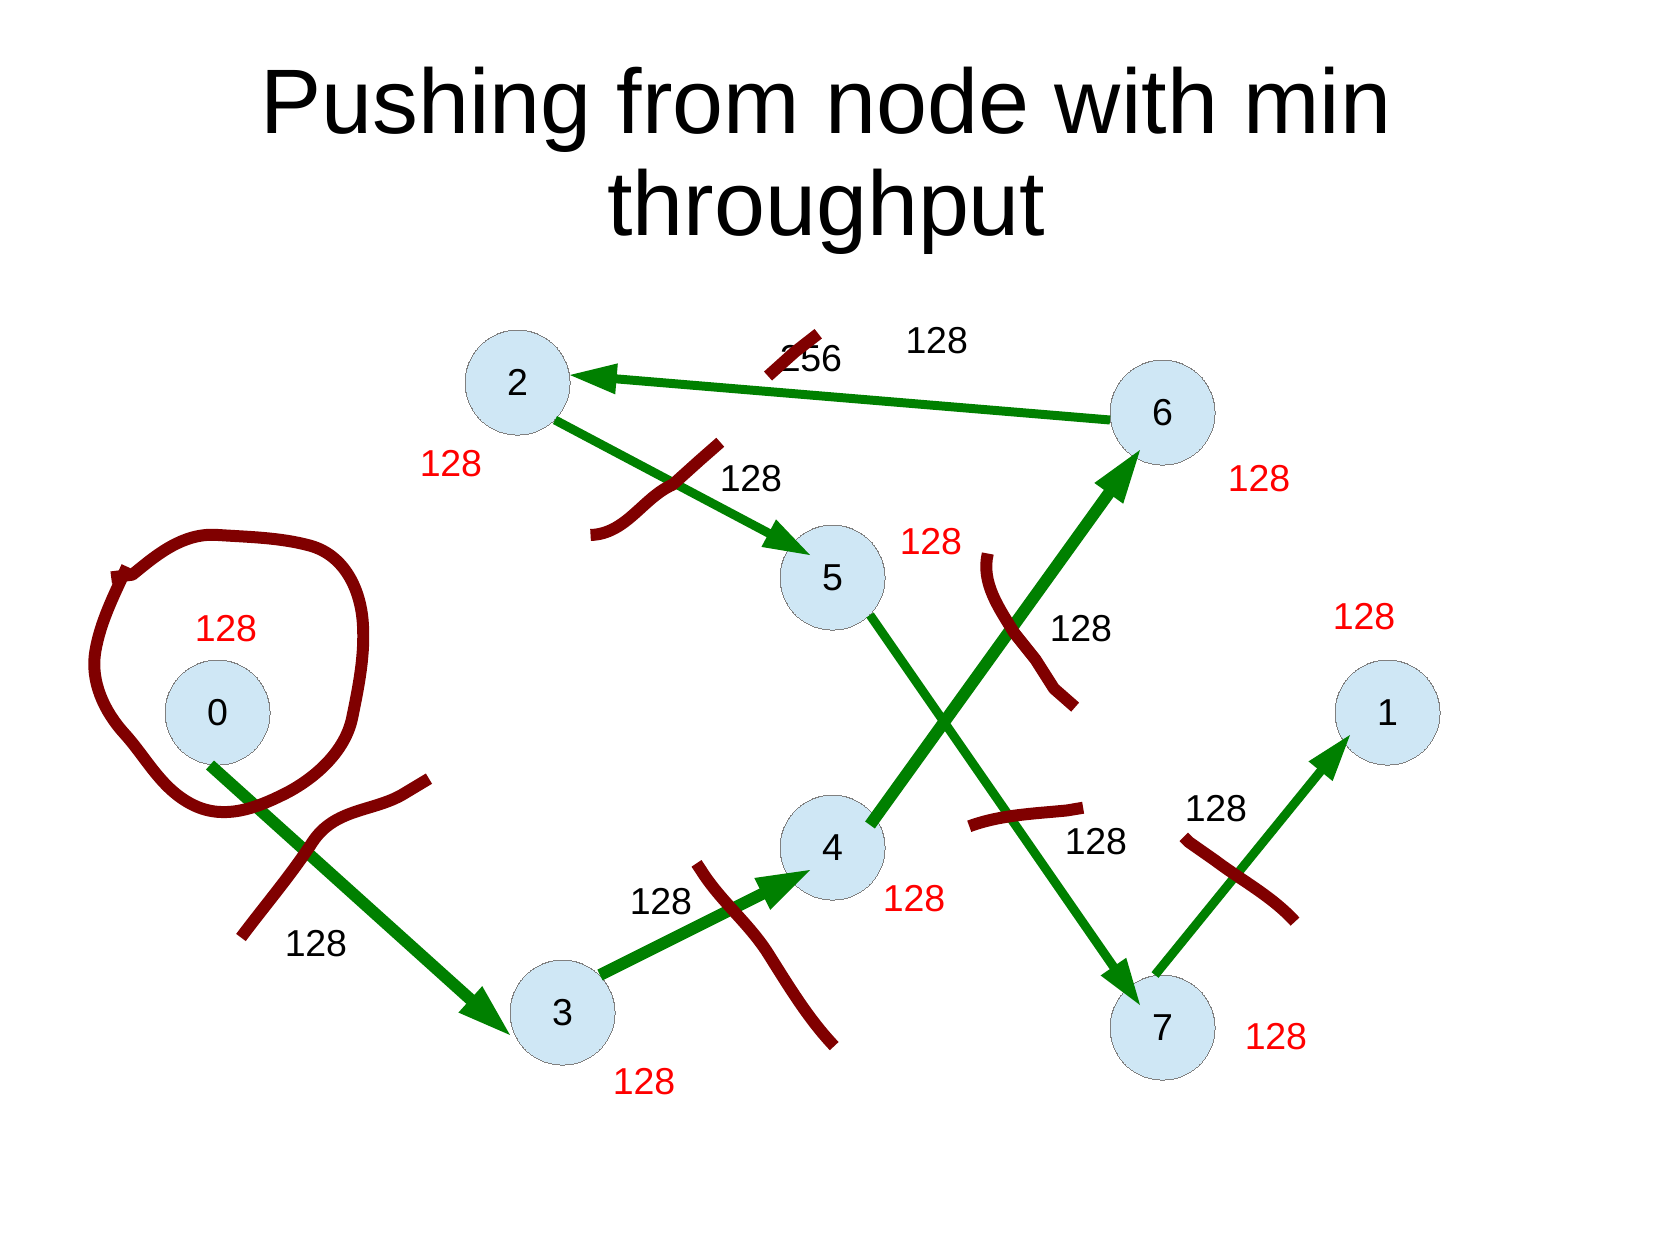

# Pushing from node with min throughput
128
2
256
6
128
128
128
128
5
128
128
128
0
1
128
4
128
128
128
128
3
7
128
128